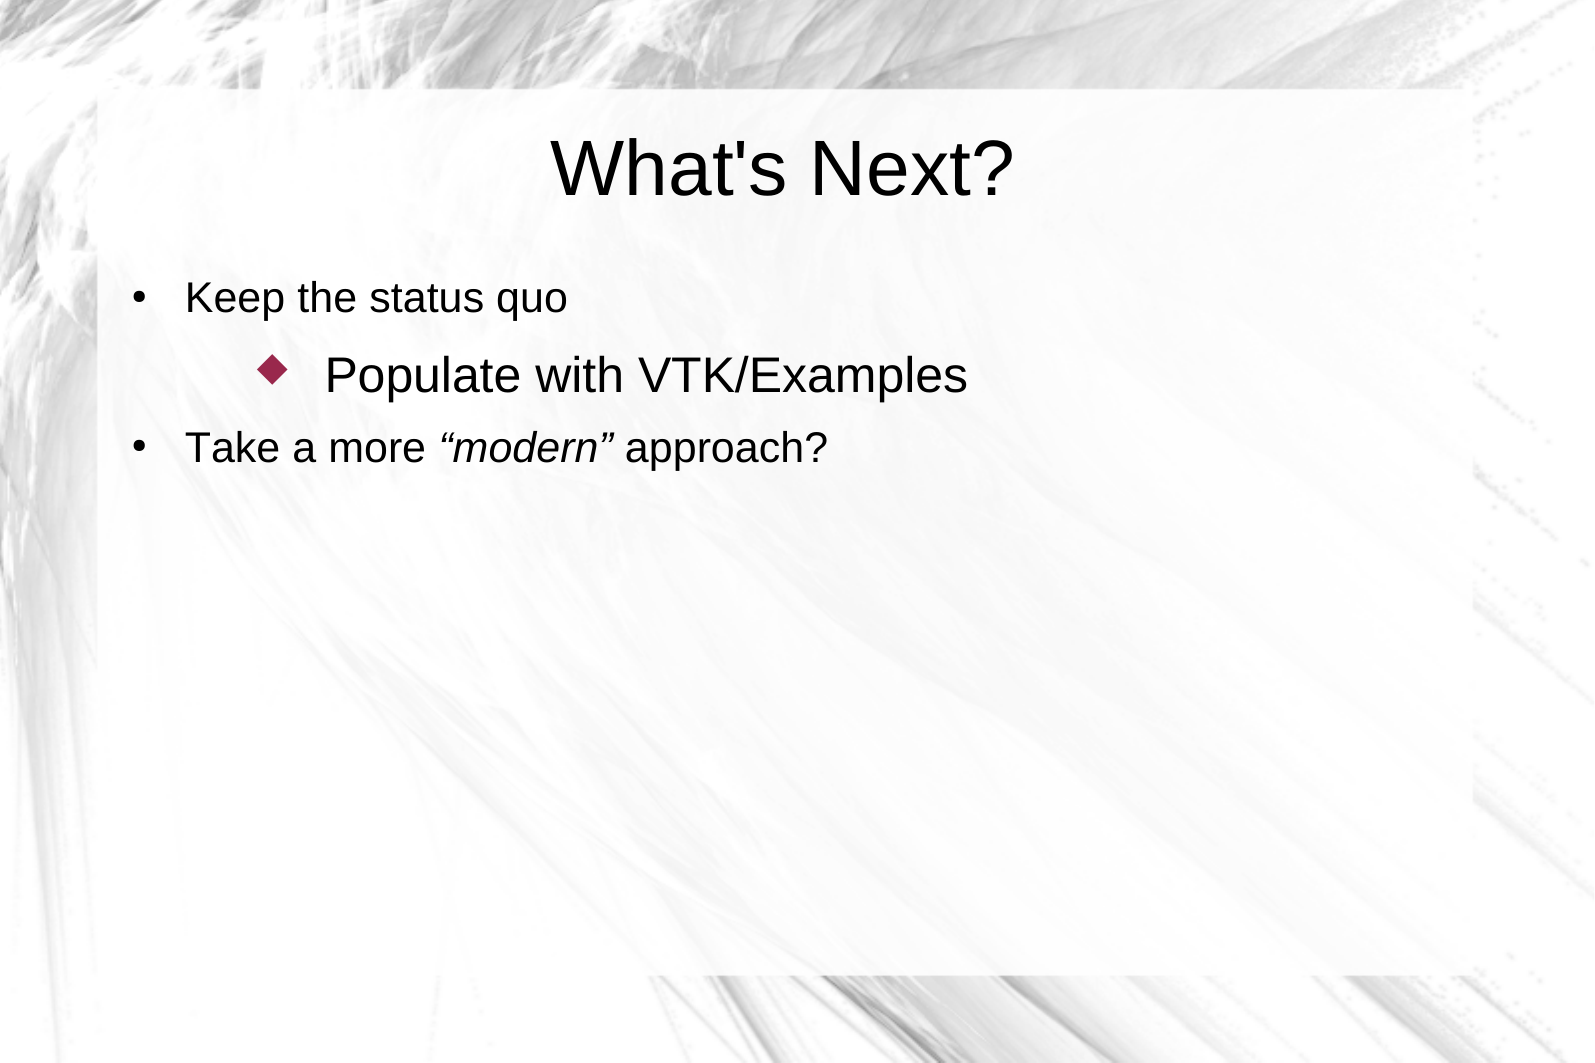

# What's Next?
Keep the status quo
Populate with VTK/Examples
Take a more “modern” approach?